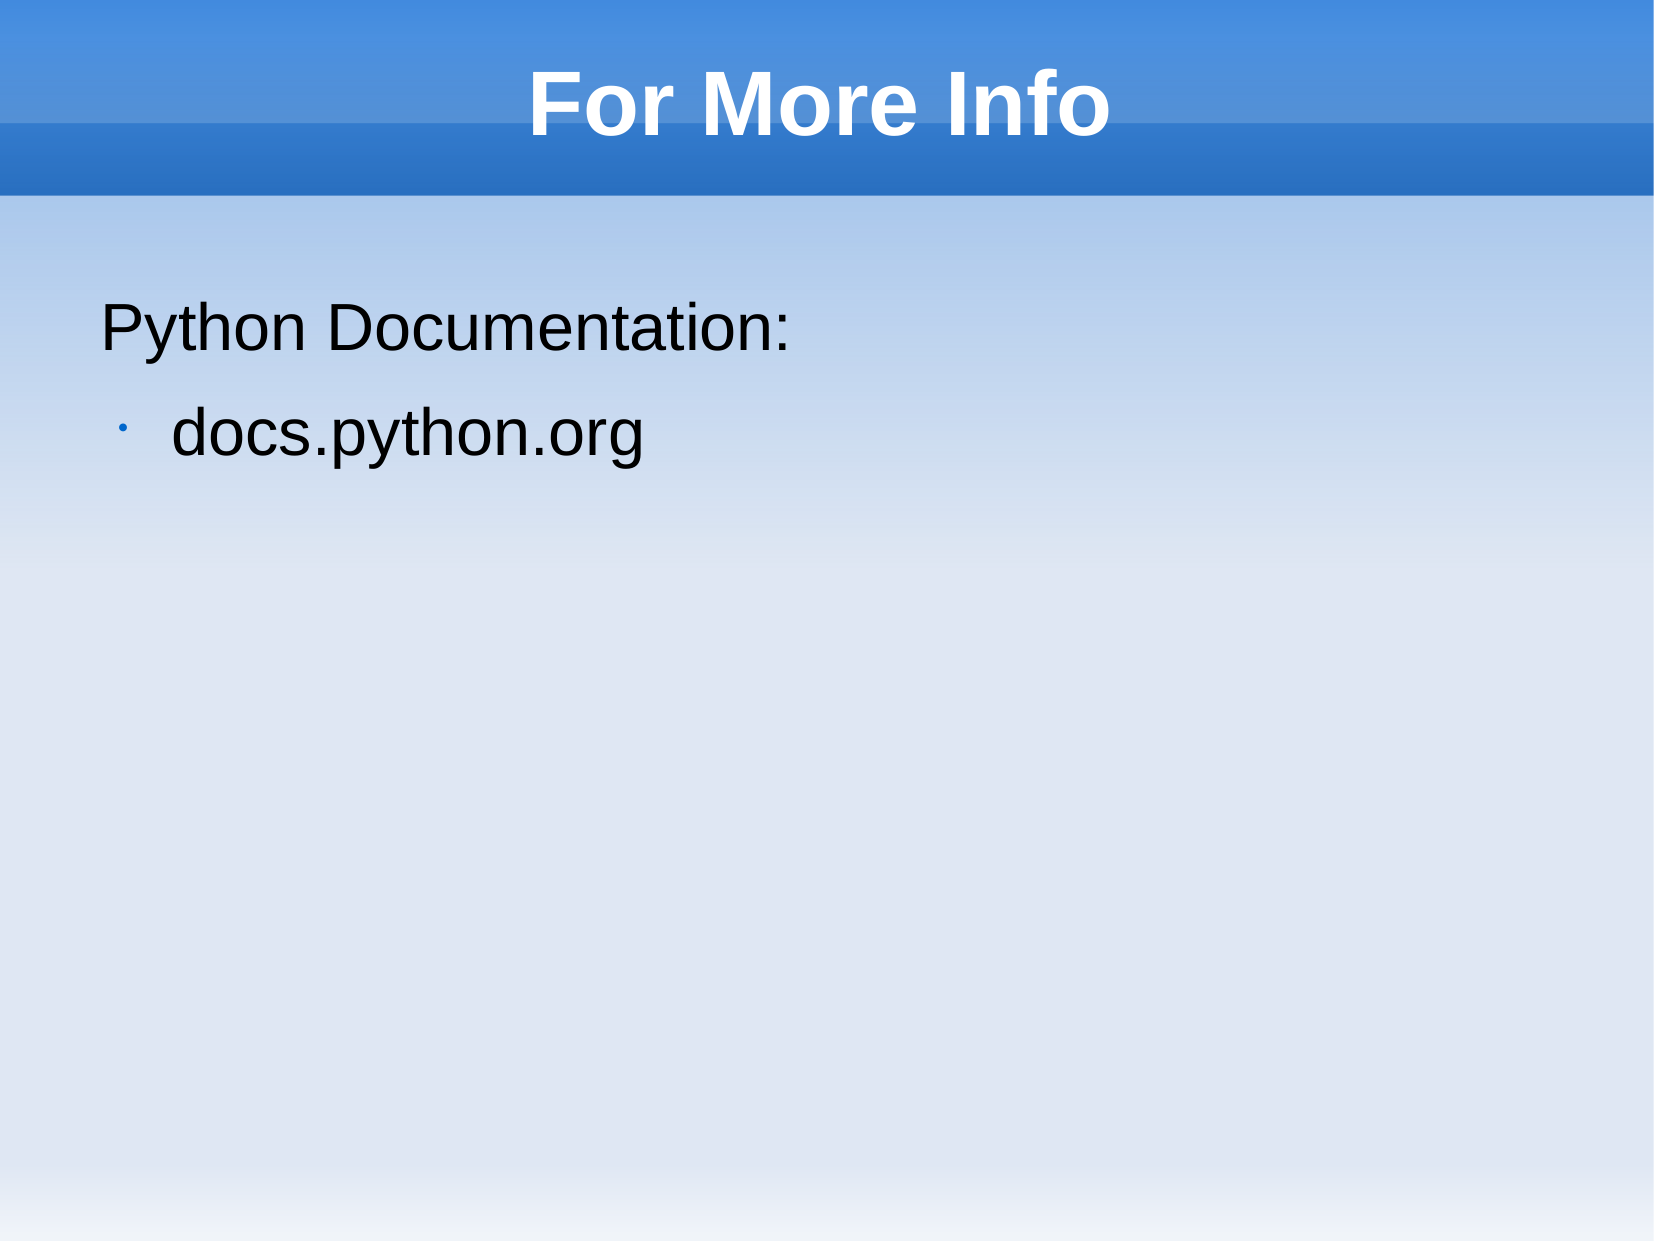

# For More Info
Python Documentation:
docs.python.org